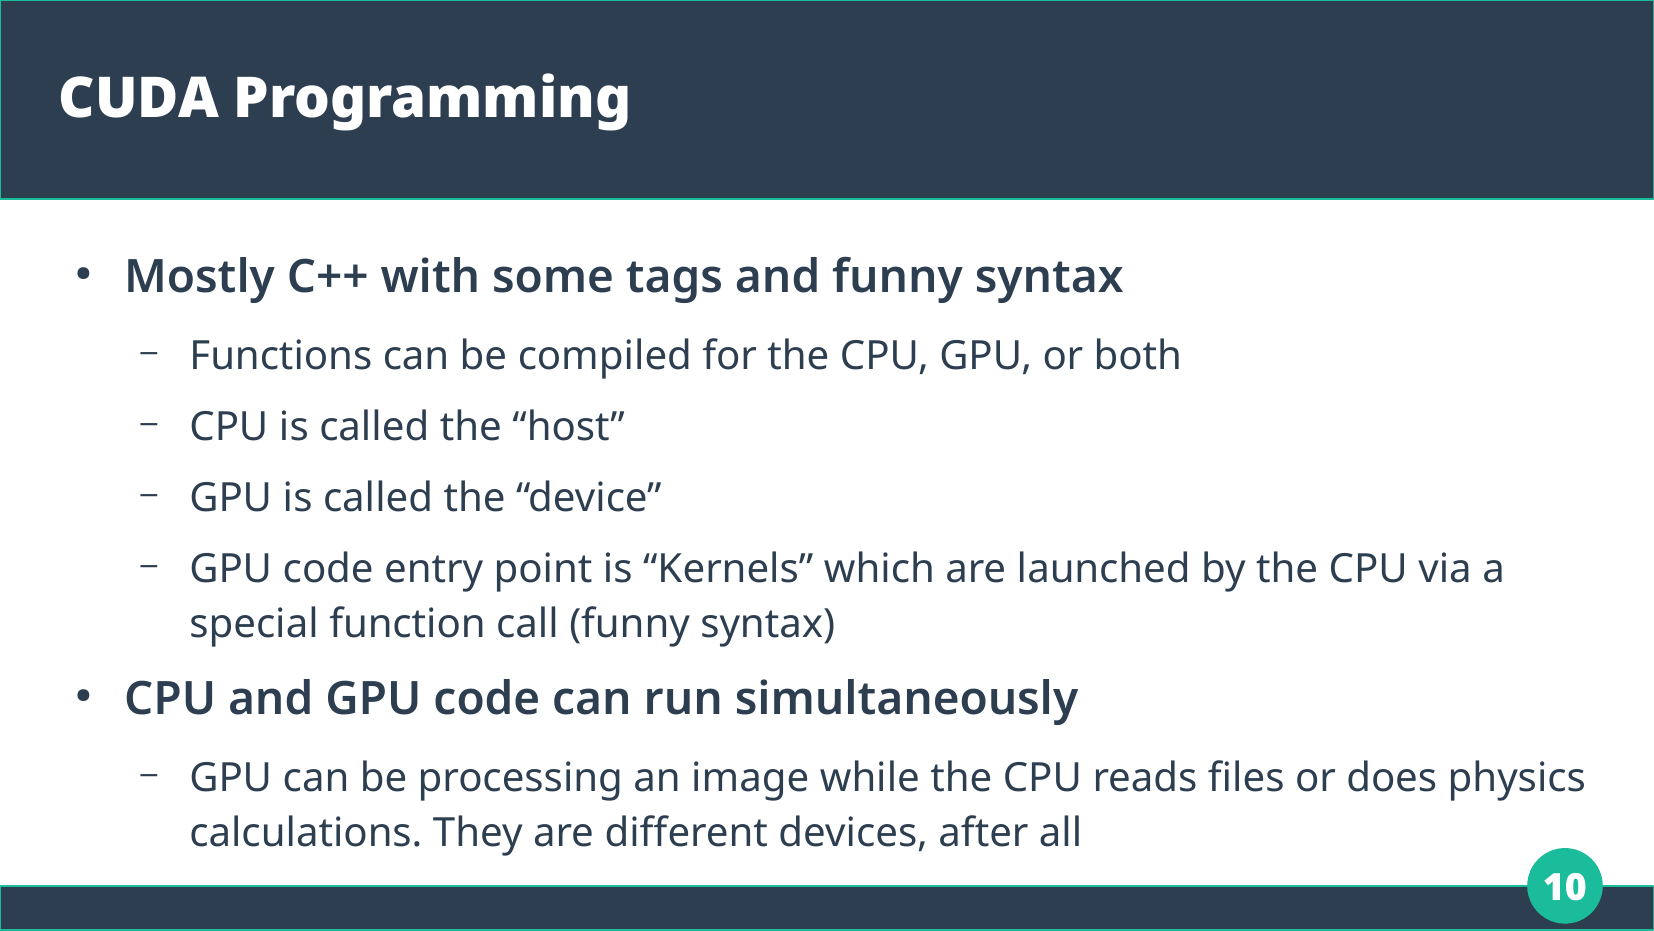

# CUDA Programming
Mostly C++ with some tags and funny syntax
Functions can be compiled for the CPU, GPU, or both
CPU is called the “host”
GPU is called the “device”
GPU code entry point is “Kernels” which are launched by the CPU via a special function call (funny syntax)
CPU and GPU code can run simultaneously
GPU can be processing an image while the CPU reads files or does physics calculations. They are different devices, after all
10